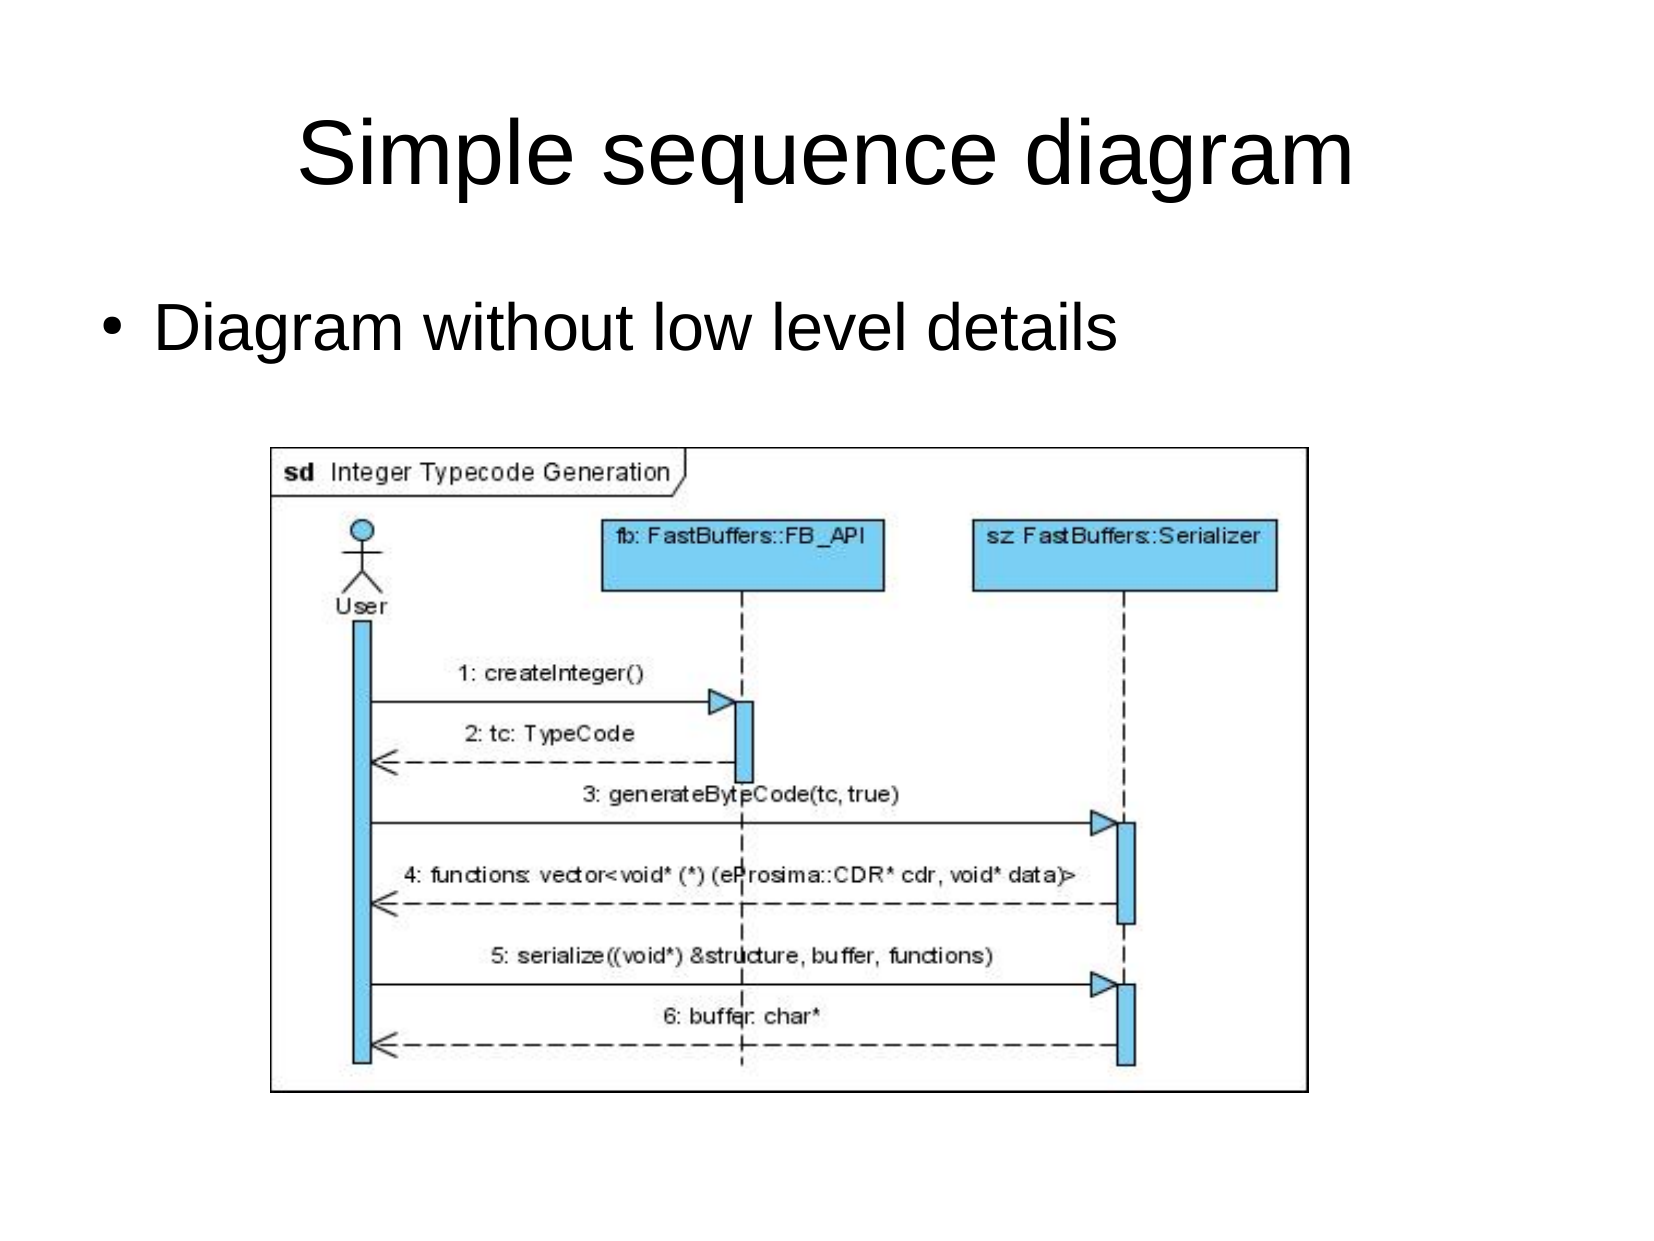

# Simple sequence diagram
Diagram without low level details